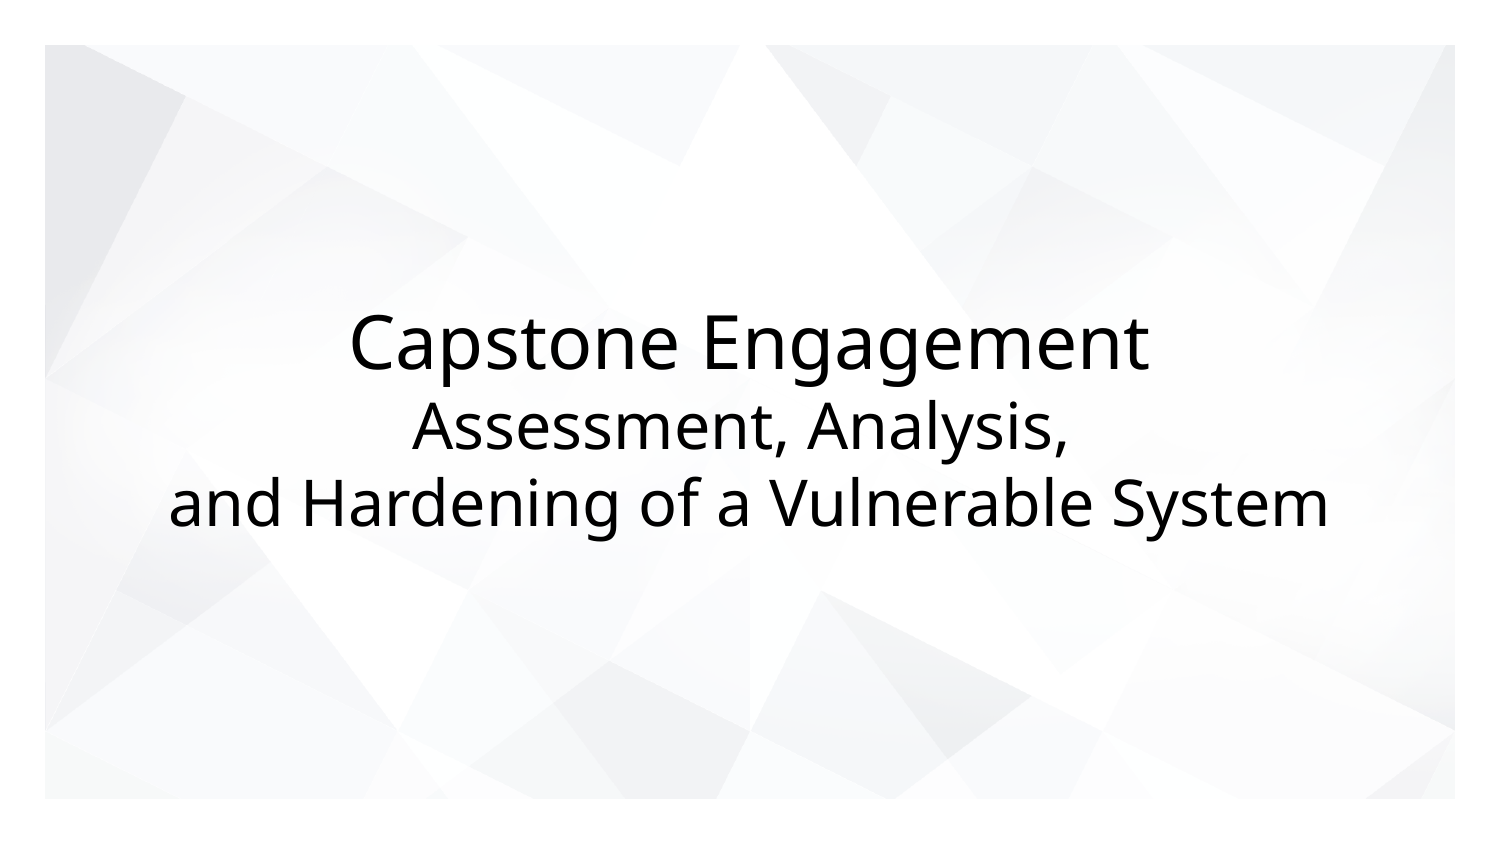

# Capstone Engagement Assessment, Analysis, and Hardening of a Vulnerable System